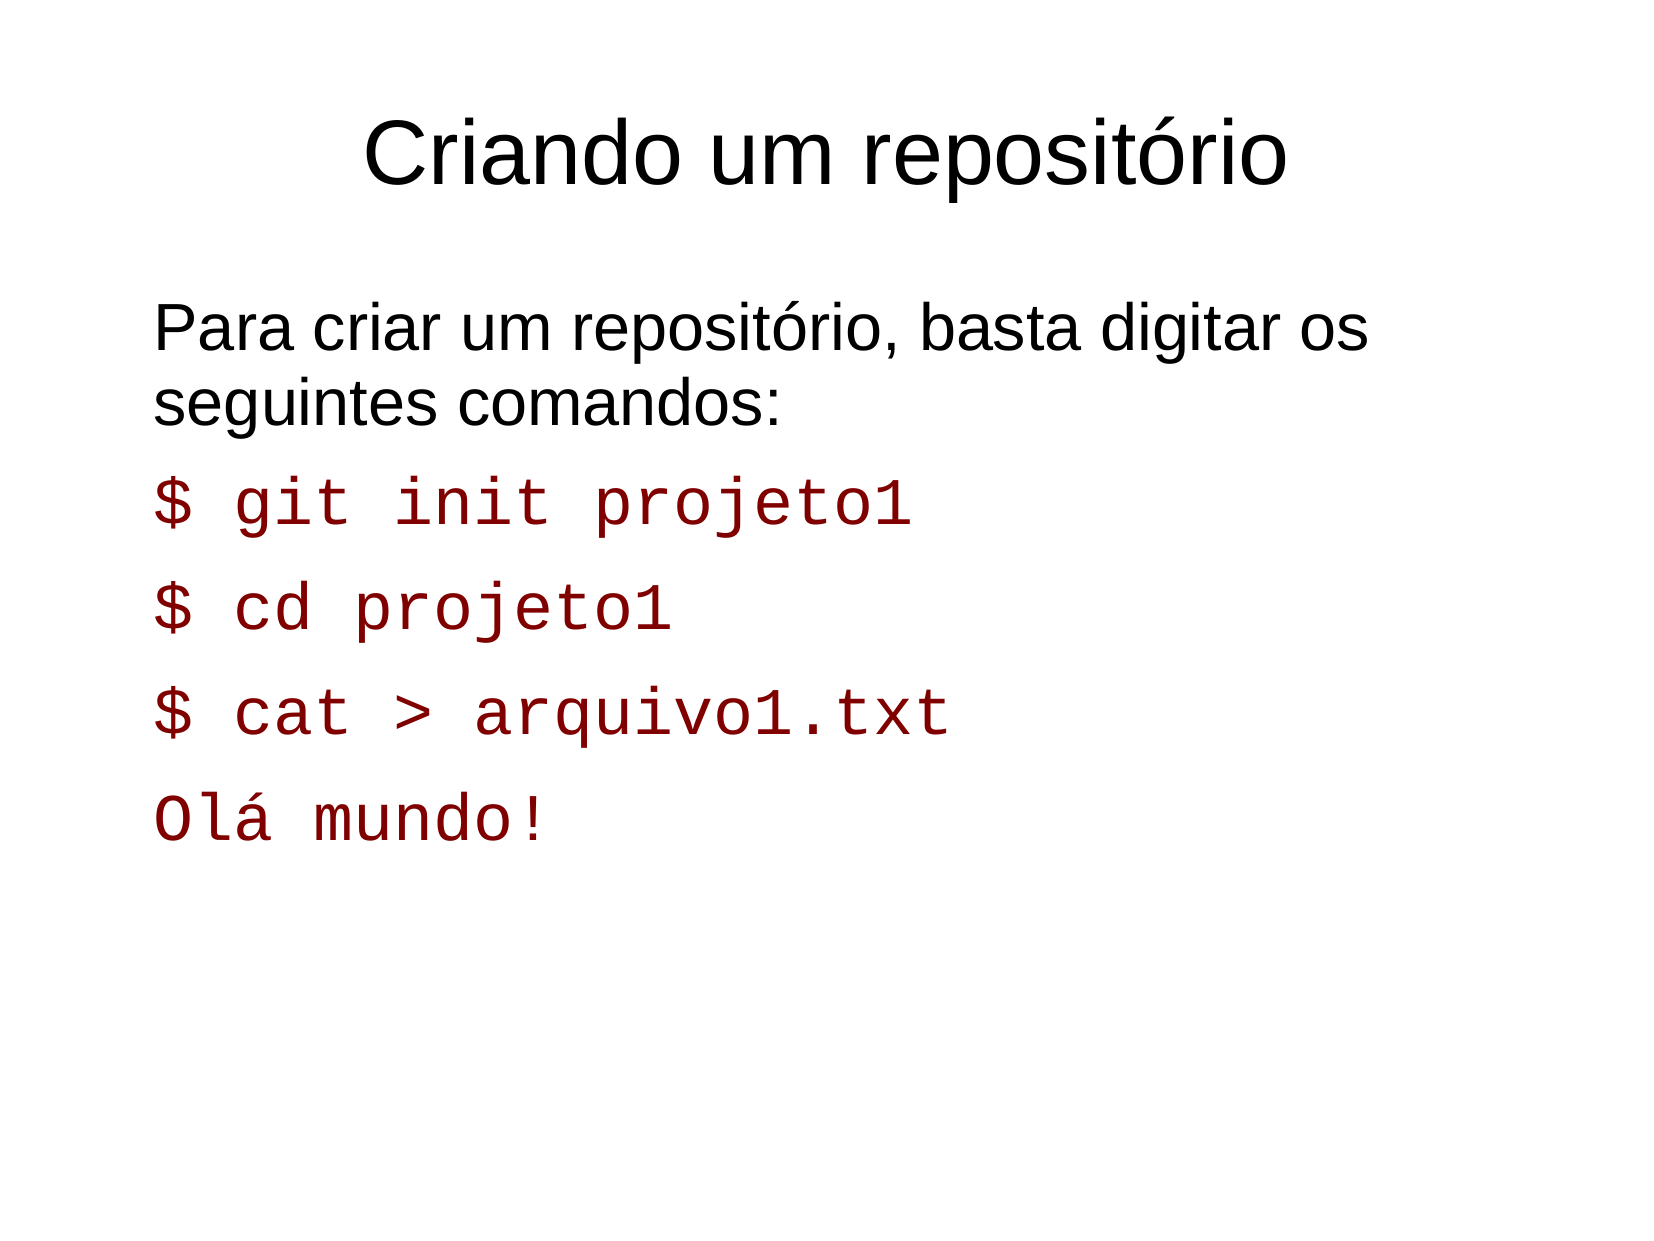

# Criando um repositório
Para criar um repositório, basta digitar os seguintes comandos:
$ git init projeto1
$ cd projeto1
$ cat > arquivo1.txt
Olá mundo!